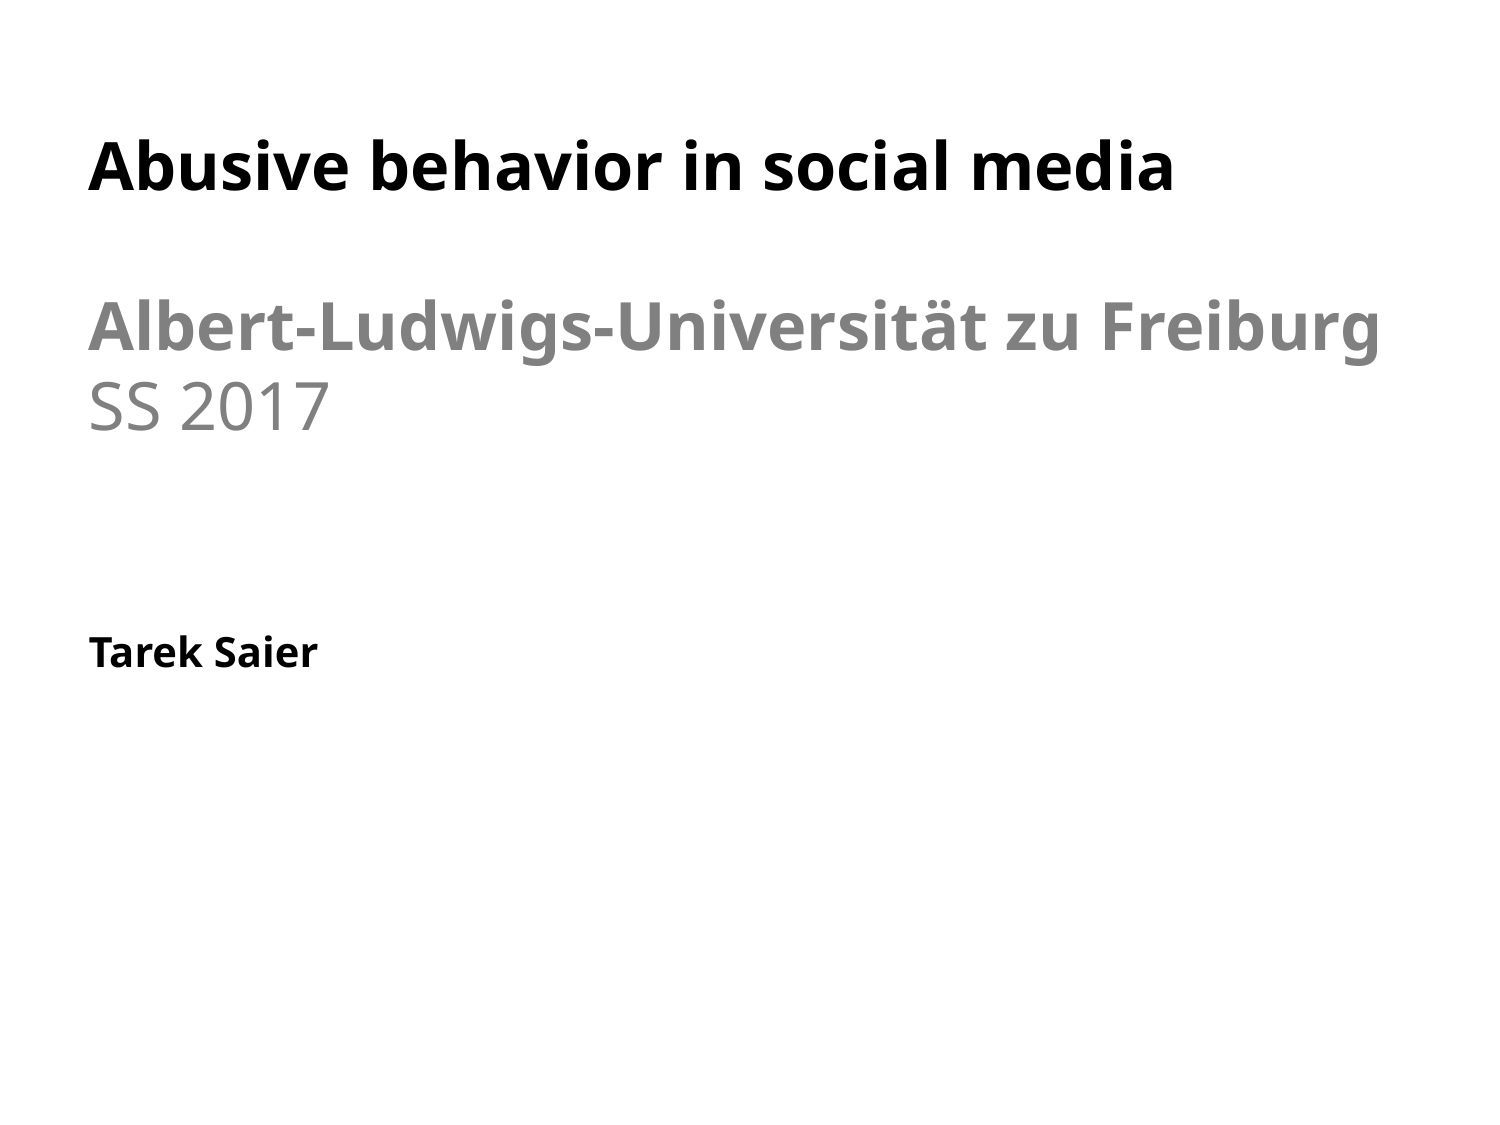

Abusive behavior in social media
Albert-Ludwigs-Universität zu Freiburg
SS 2017
Tarek Saier